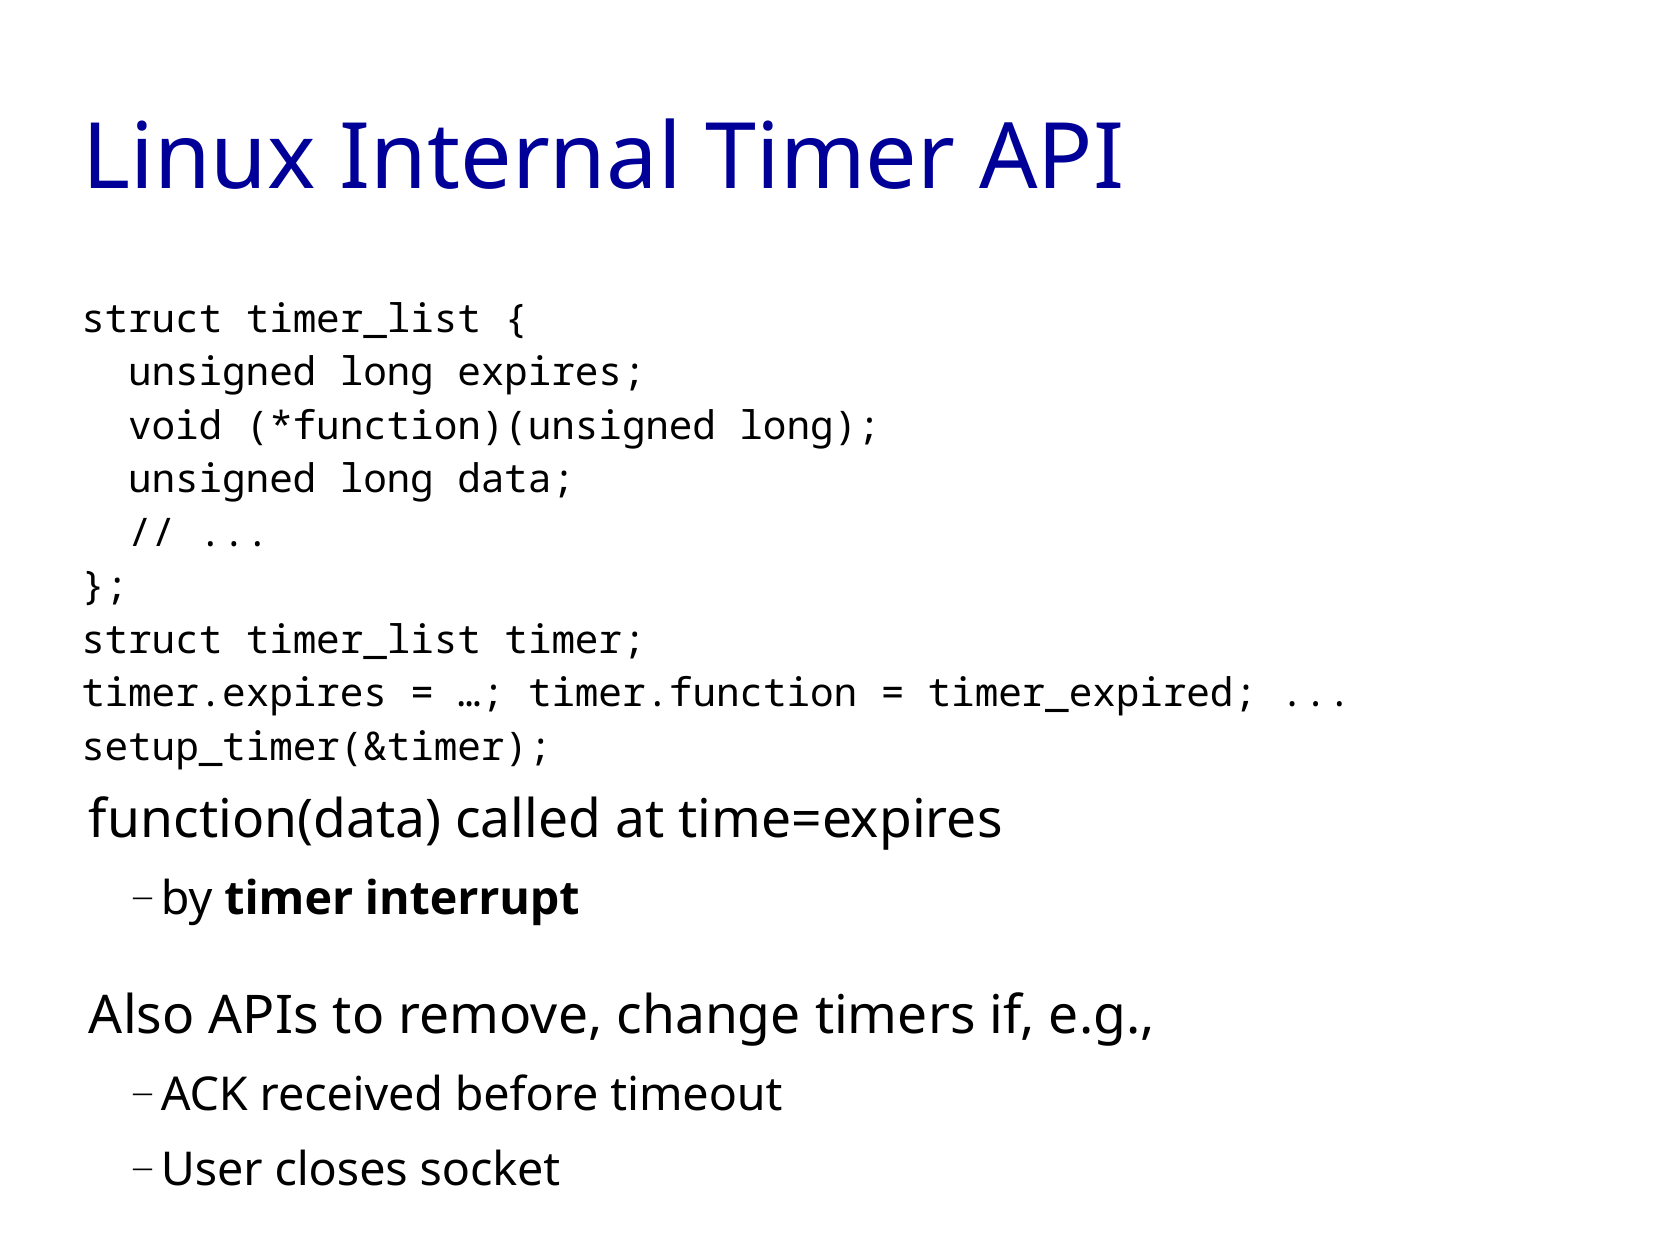

# Linux Internal Timer API
struct timer_list {
 unsigned long expires;
 void (*function)(unsigned long);
 unsigned long data;
 // ...
};
struct timer_list timer;
timer.expires = …; timer.function = timer_expired; ...
setup_timer(&timer);
function(data) called at time=expires
by timer interrupt
Also APIs to remove, change timers if, e.g.,
ACK received before timeout
User closes socket